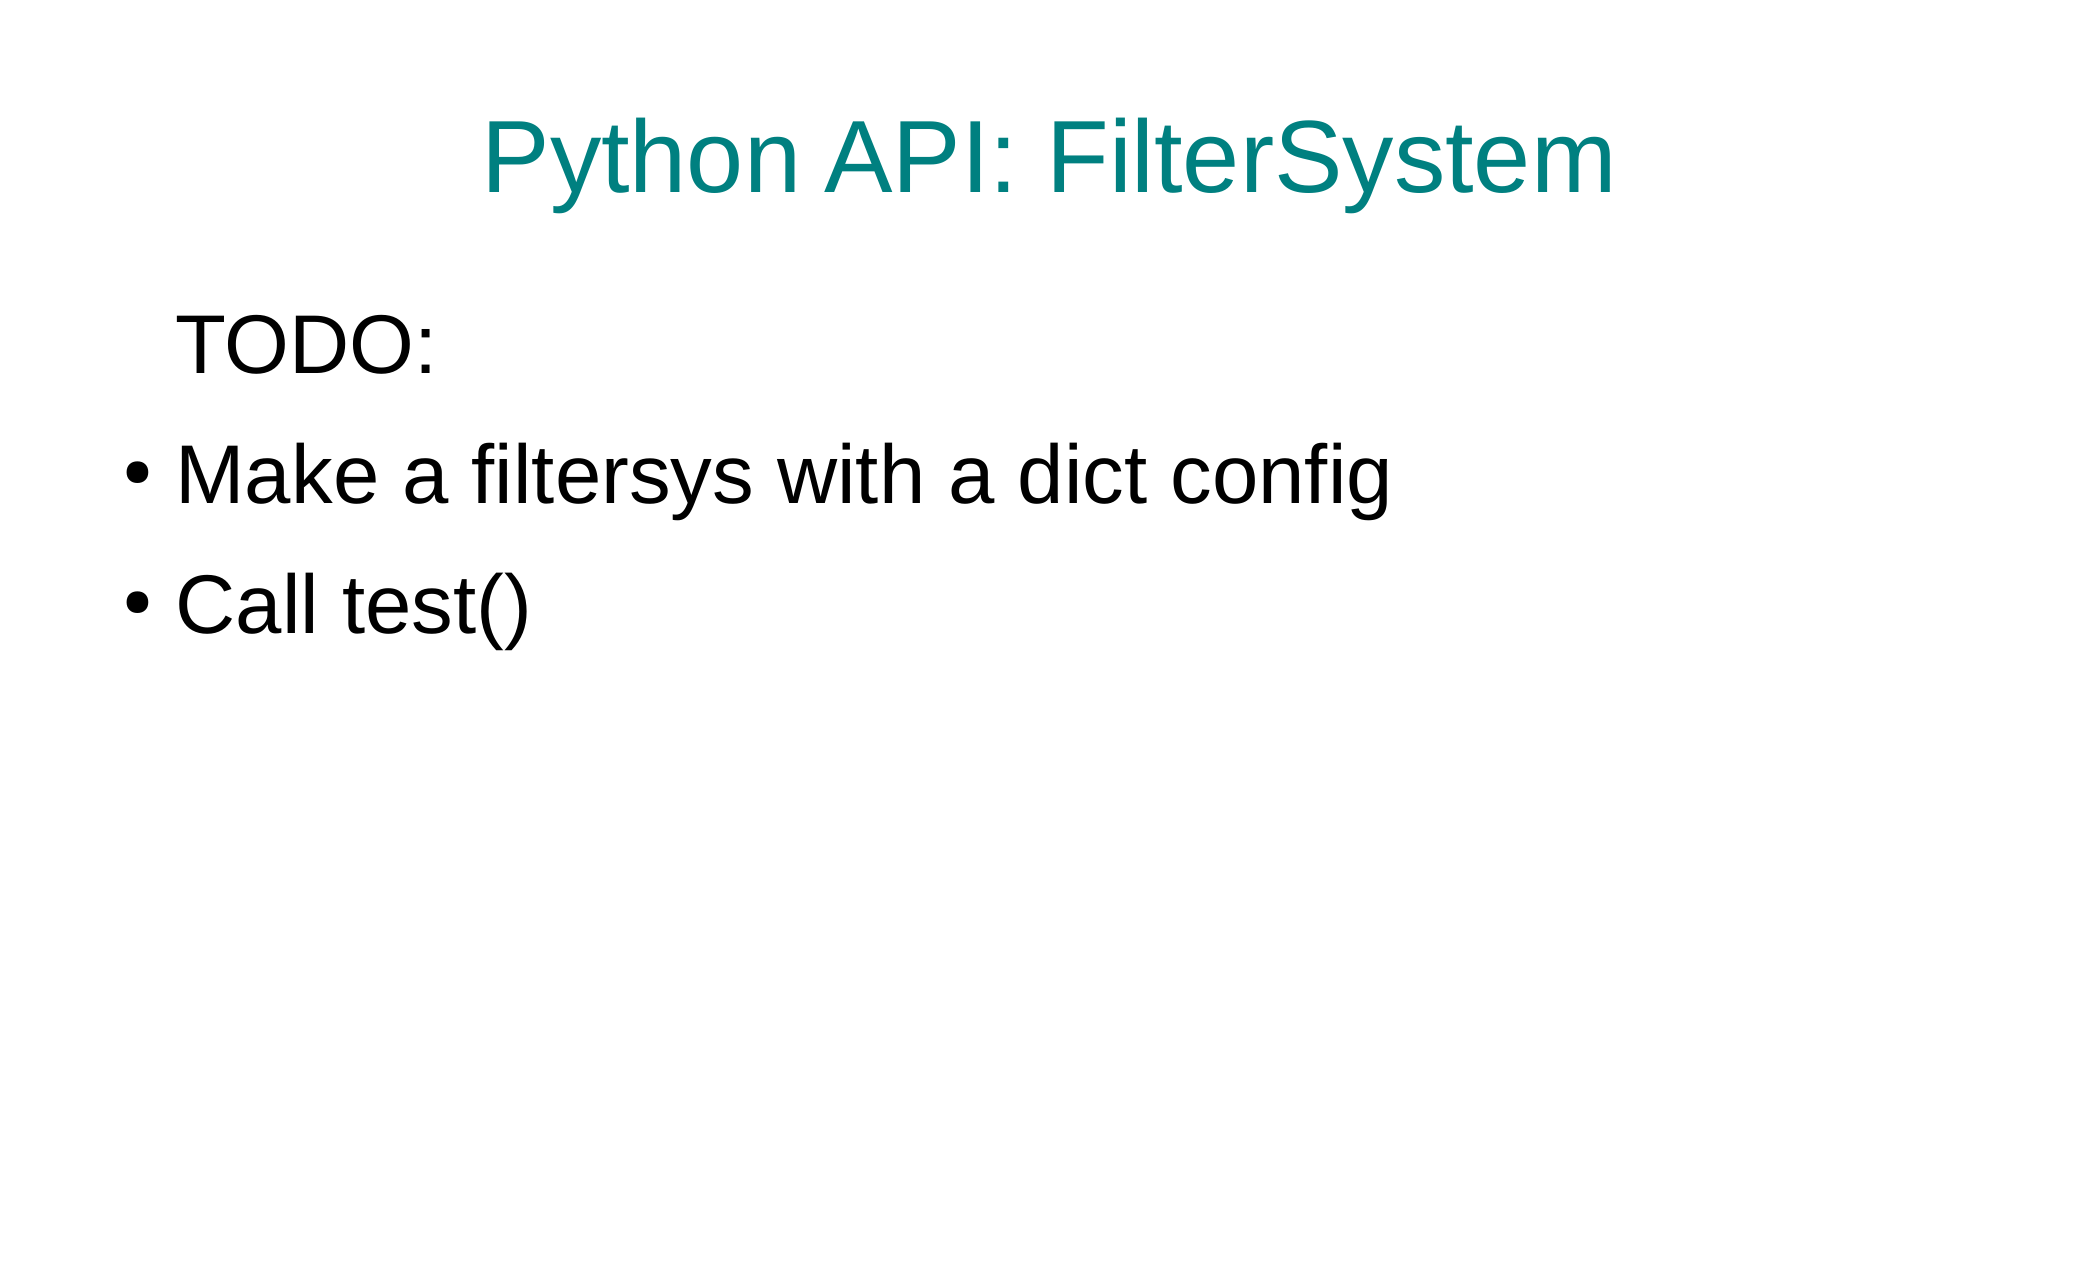

# Python API: FilterSystem
TODO:
Make a filtersys with a dict config
Call test()